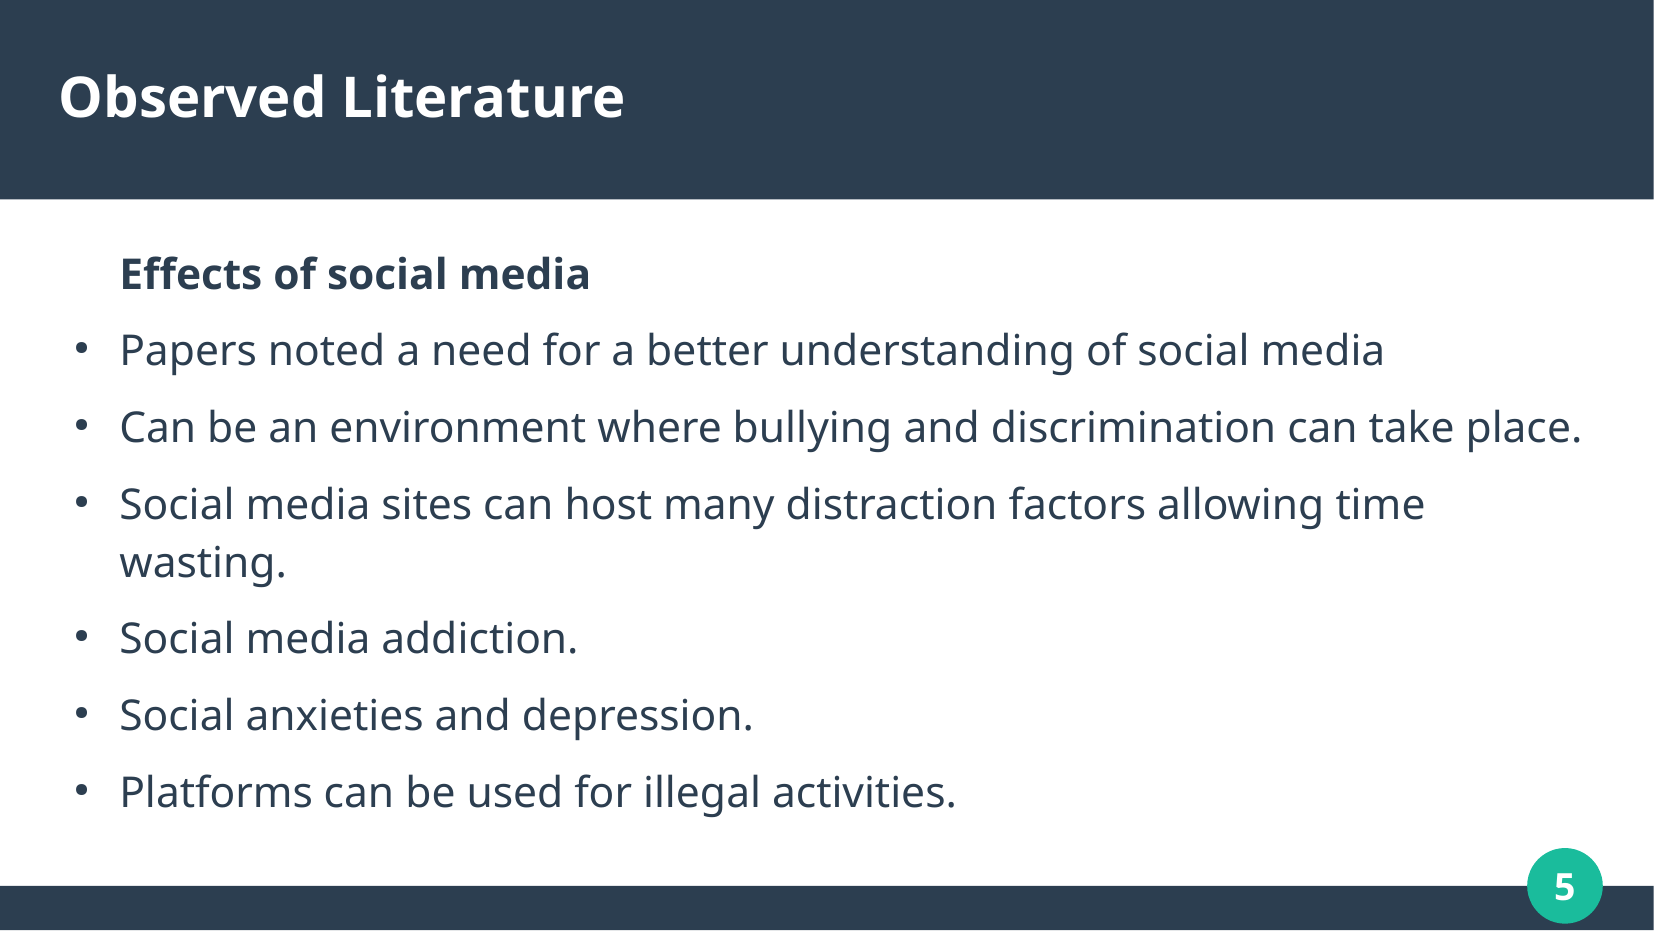

# Observed Literature
Effects of social media
Papers noted a need for a better understanding of social media
Can be an environment where bullying and discrimination can take place.
Social media sites can host many distraction factors allowing time wasting.
Social media addiction.
Social anxieties and depression.
Platforms can be used for illegal activities.